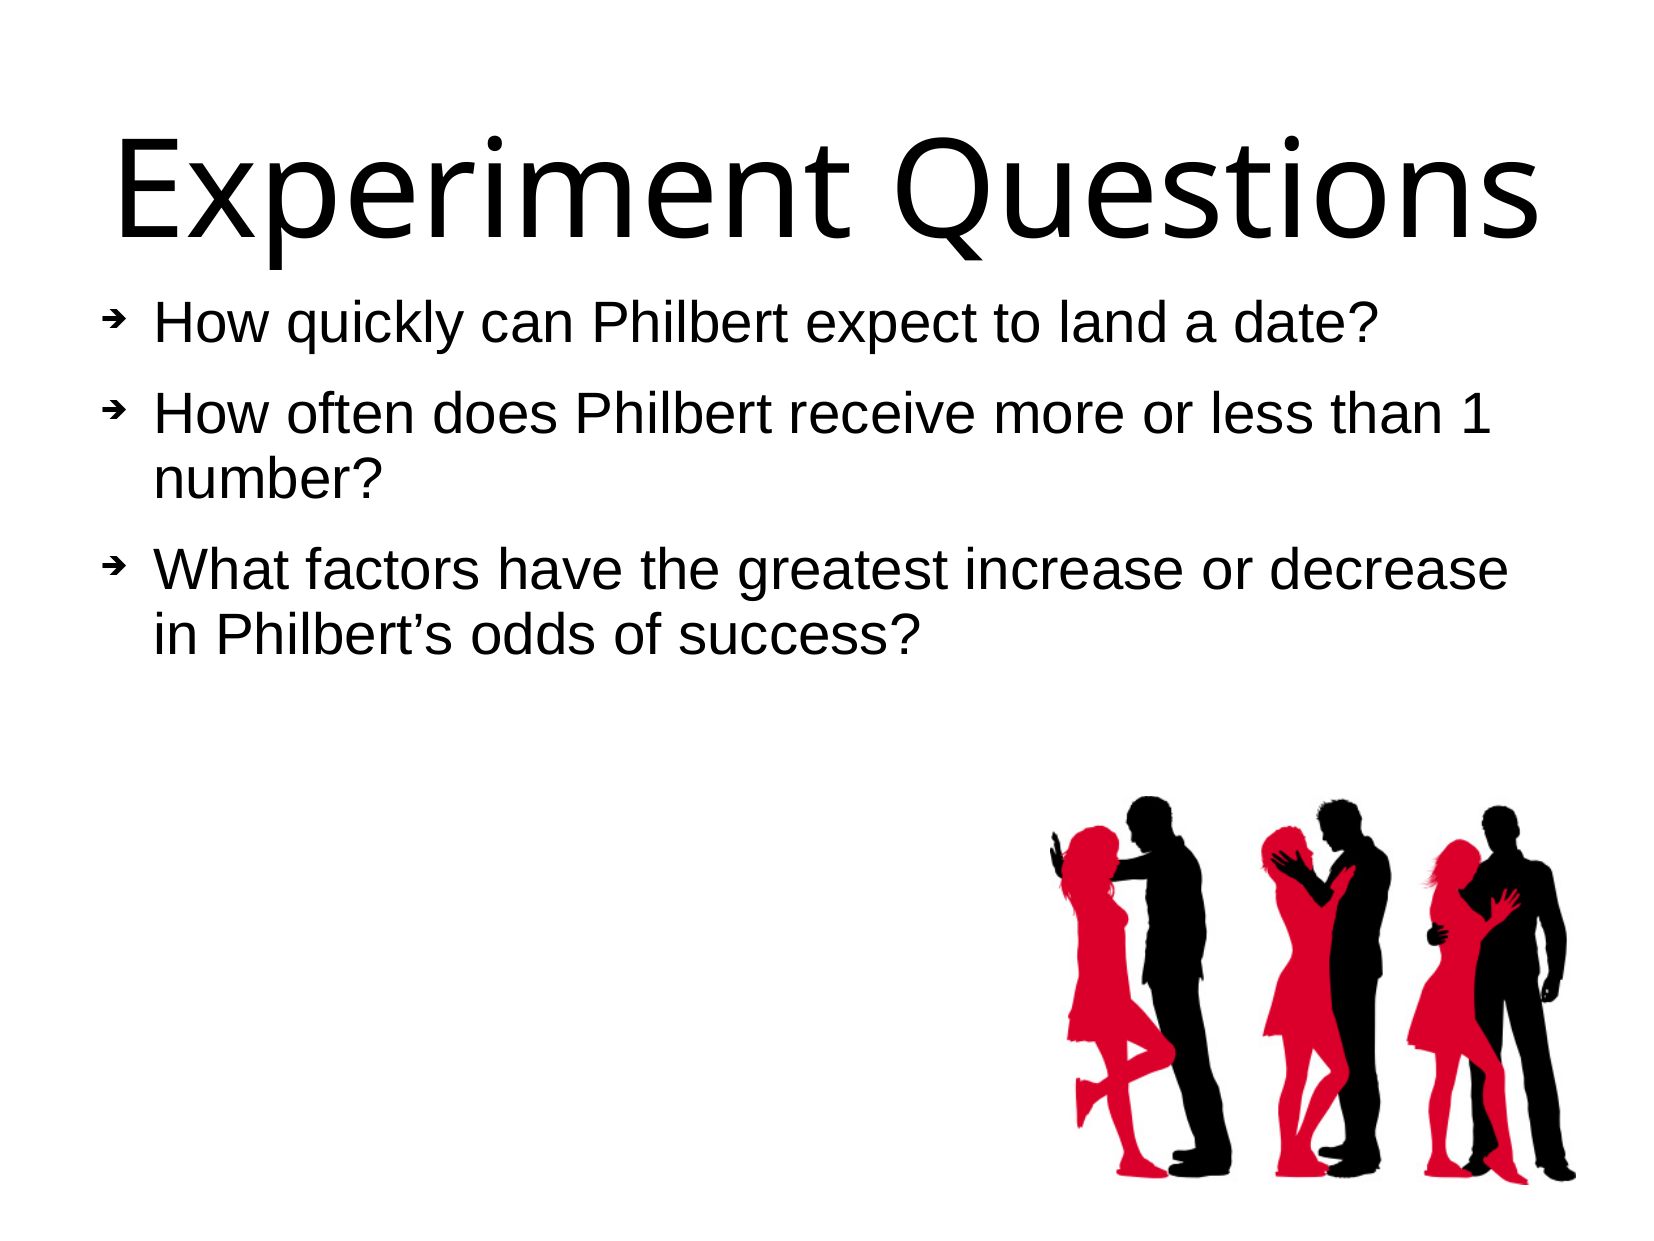

# Experiment Questions
How quickly can Philbert expect to land a date?
How often does Philbert receive more or less than 1 number?
What factors have the greatest increase or decrease in Philbert’s odds of success?